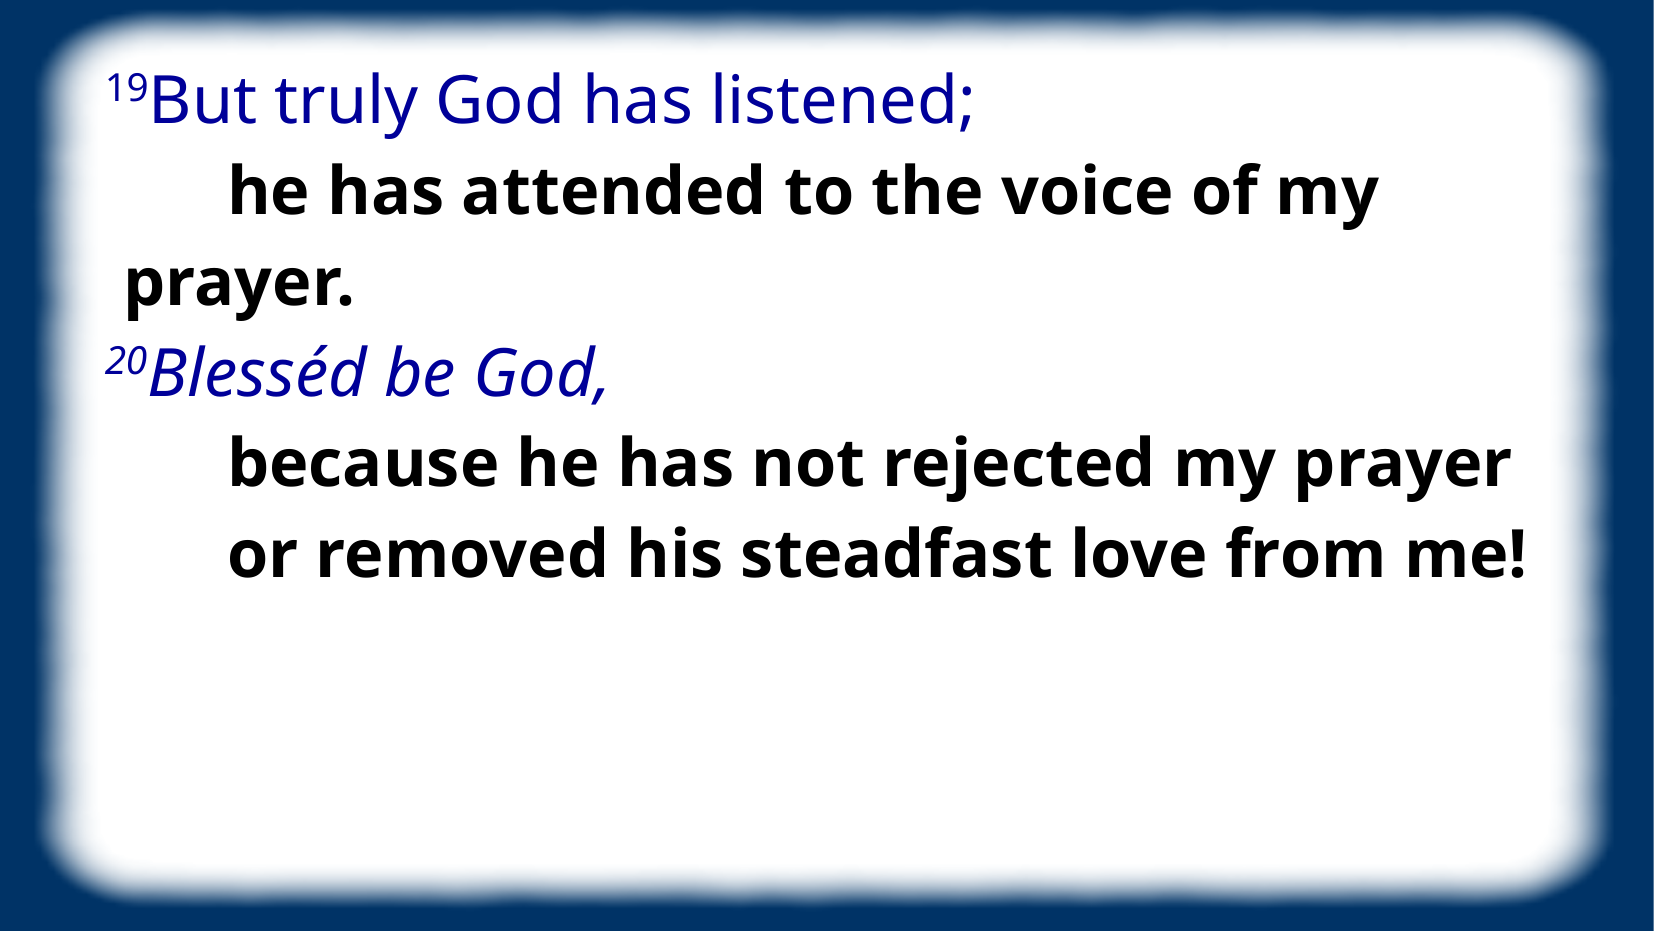

19But truly God has listened;
 he has attended to the voice of my prayer.
20Blesséd be God,
 because he has not rejected my prayer
 or removed his steadfast love from me!